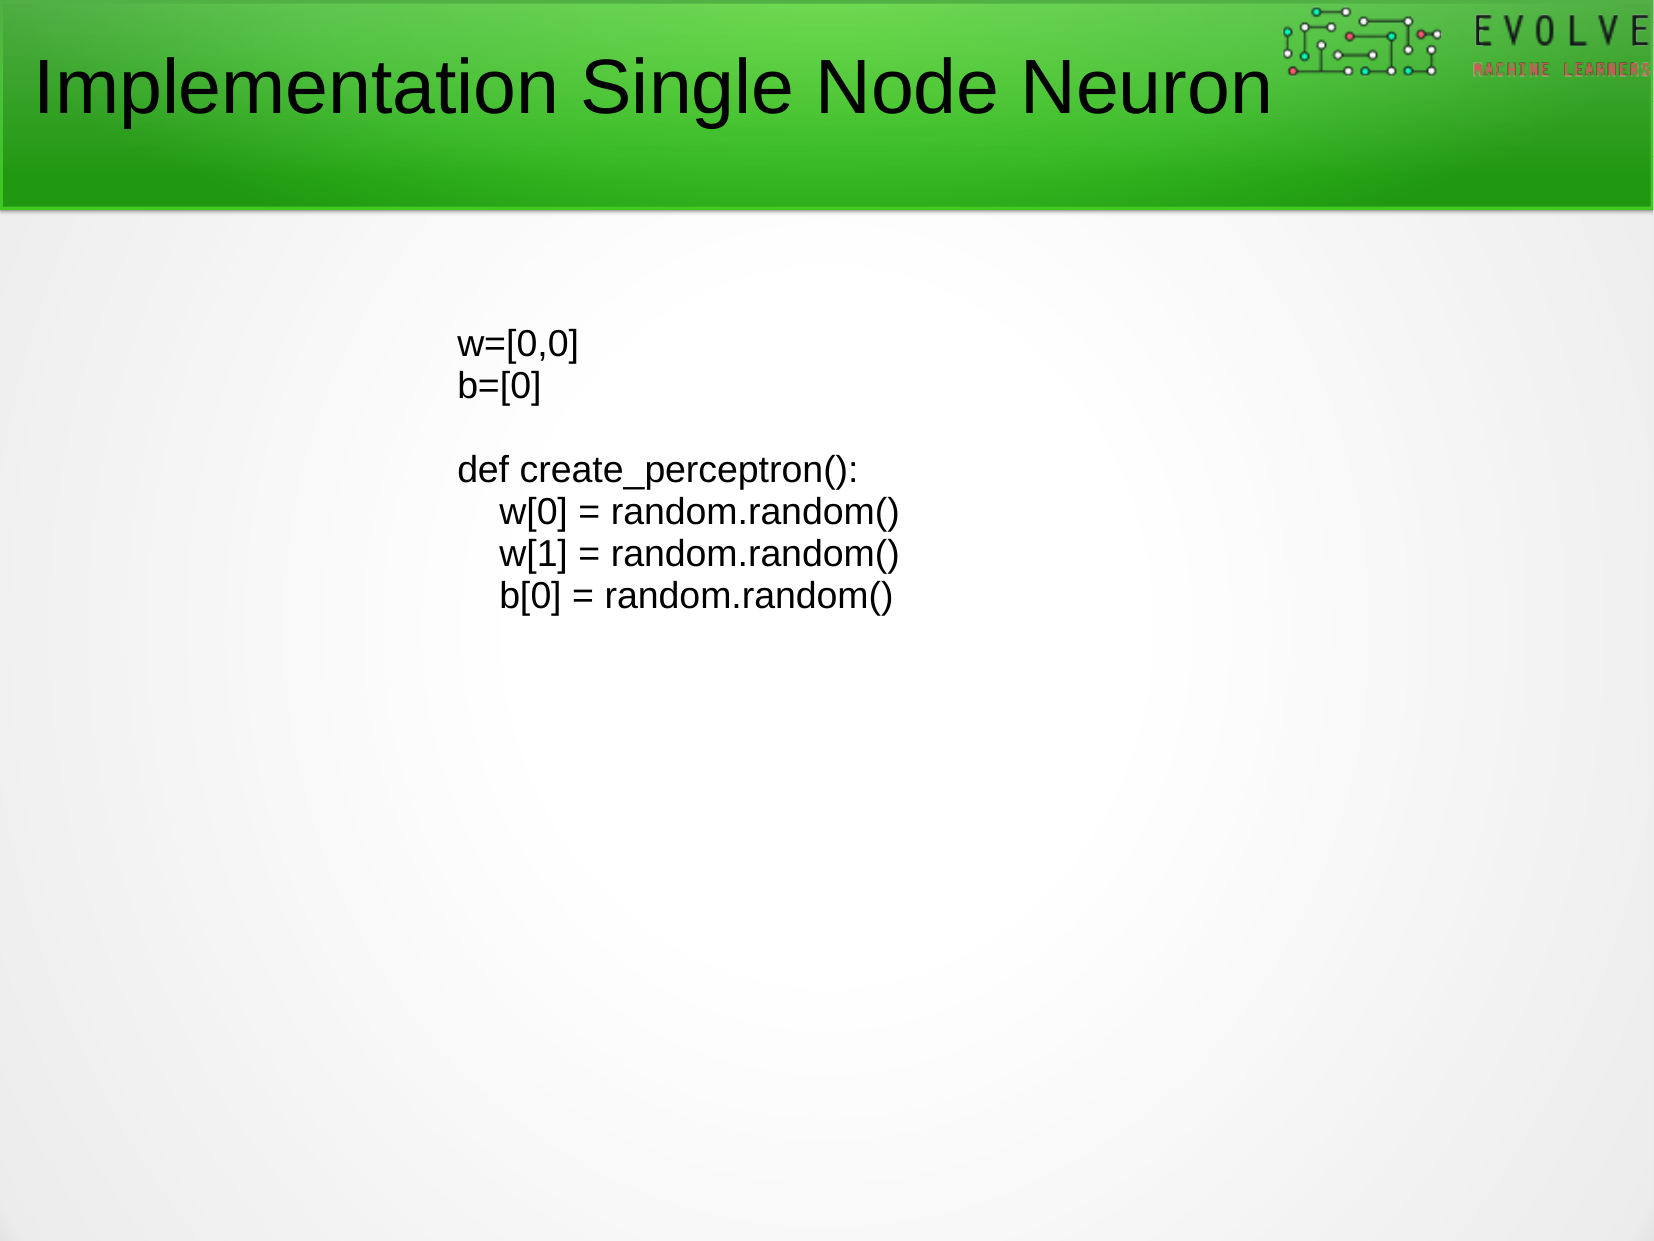

Implementation Single Node Neuron
w=[0,0]
b=[0]
def create_perceptron():
 w[0] = random.random()
 w[1] = random.random()
 b[0] = random.random()